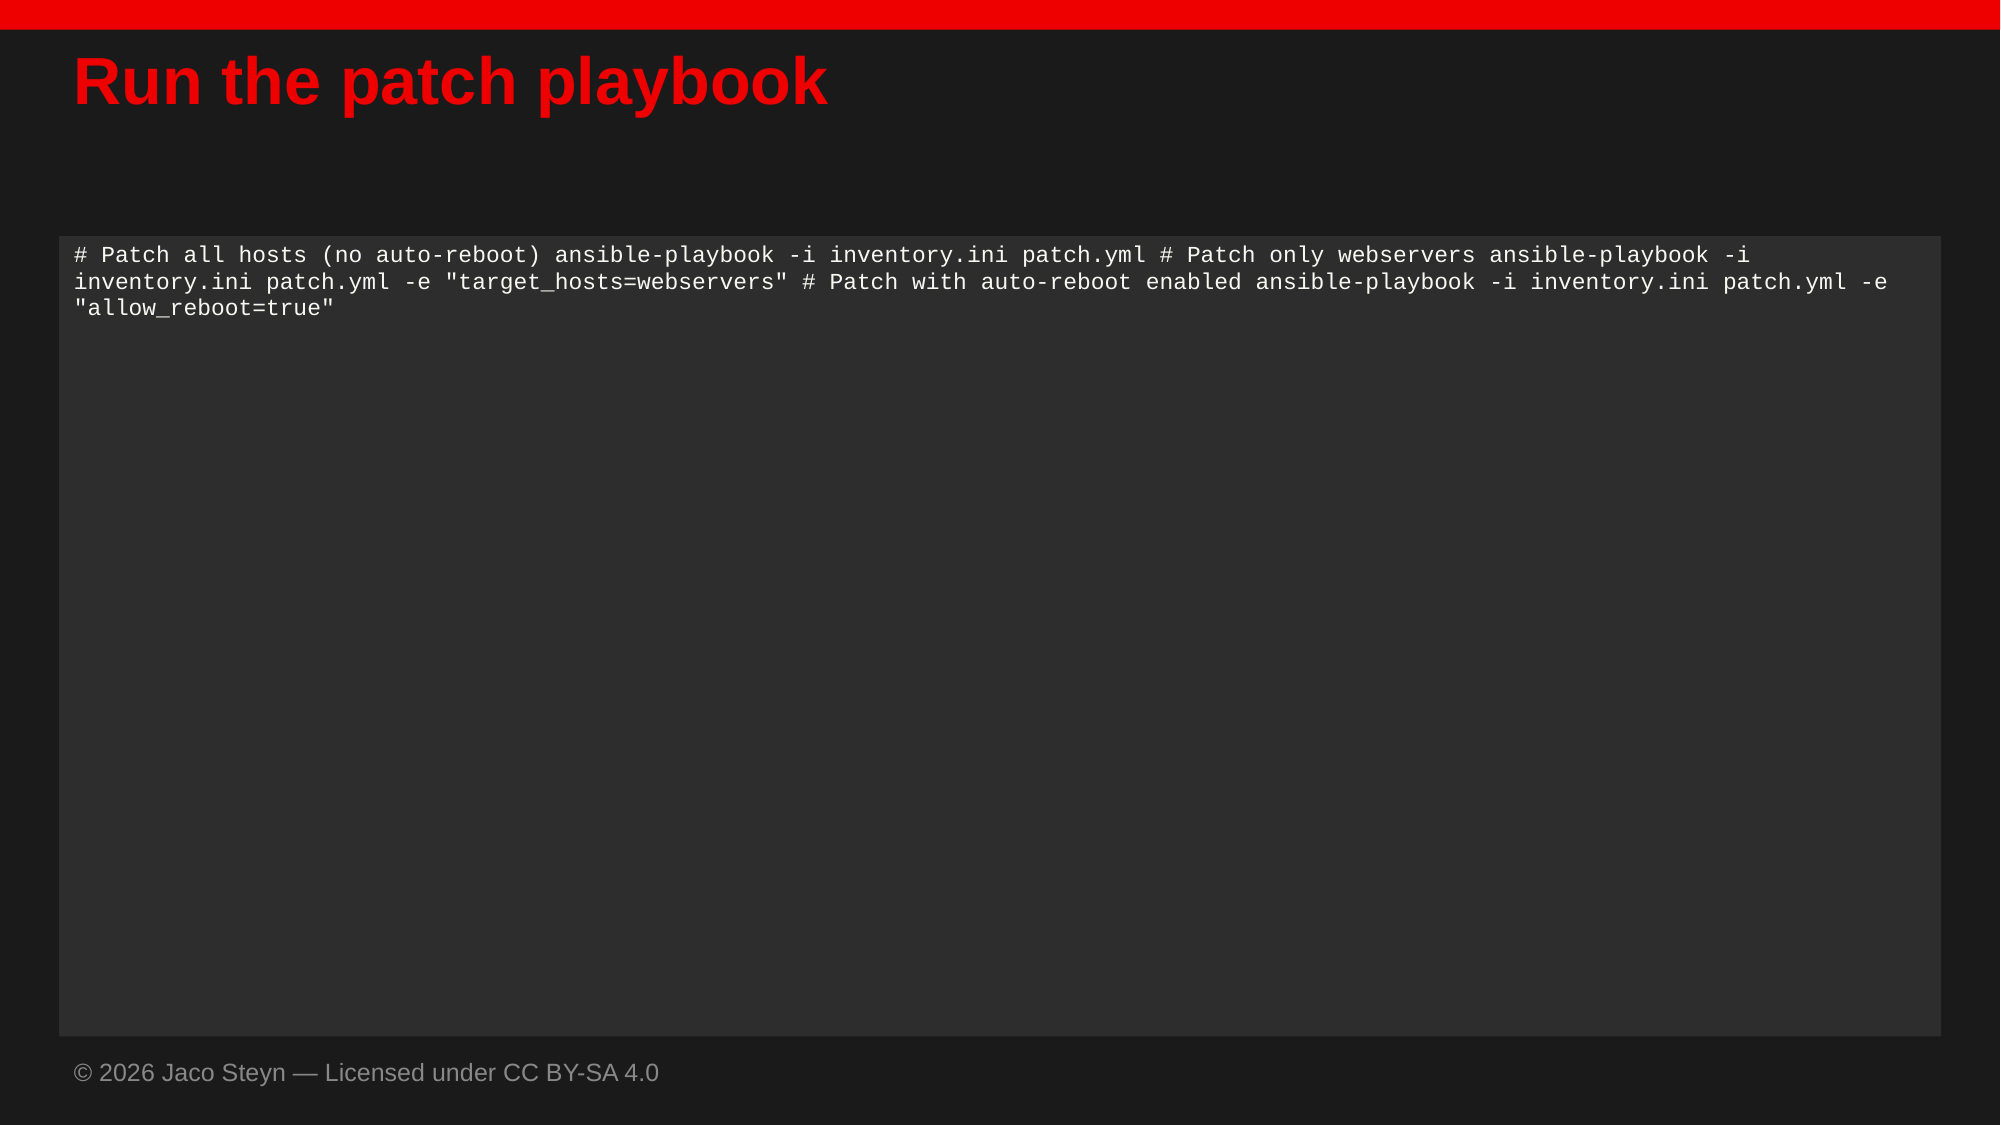

Run the patch playbook
# Patch all hosts (no auto-reboot) ansible-playbook -i inventory.ini patch.yml # Patch only webservers ansible-playbook -i inventory.ini patch.yml -e "target_hosts=webservers" # Patch with auto-reboot enabled ansible-playbook -i inventory.ini patch.yml -e "allow_reboot=true"
© 2026 Jaco Steyn — Licensed under CC BY-SA 4.0